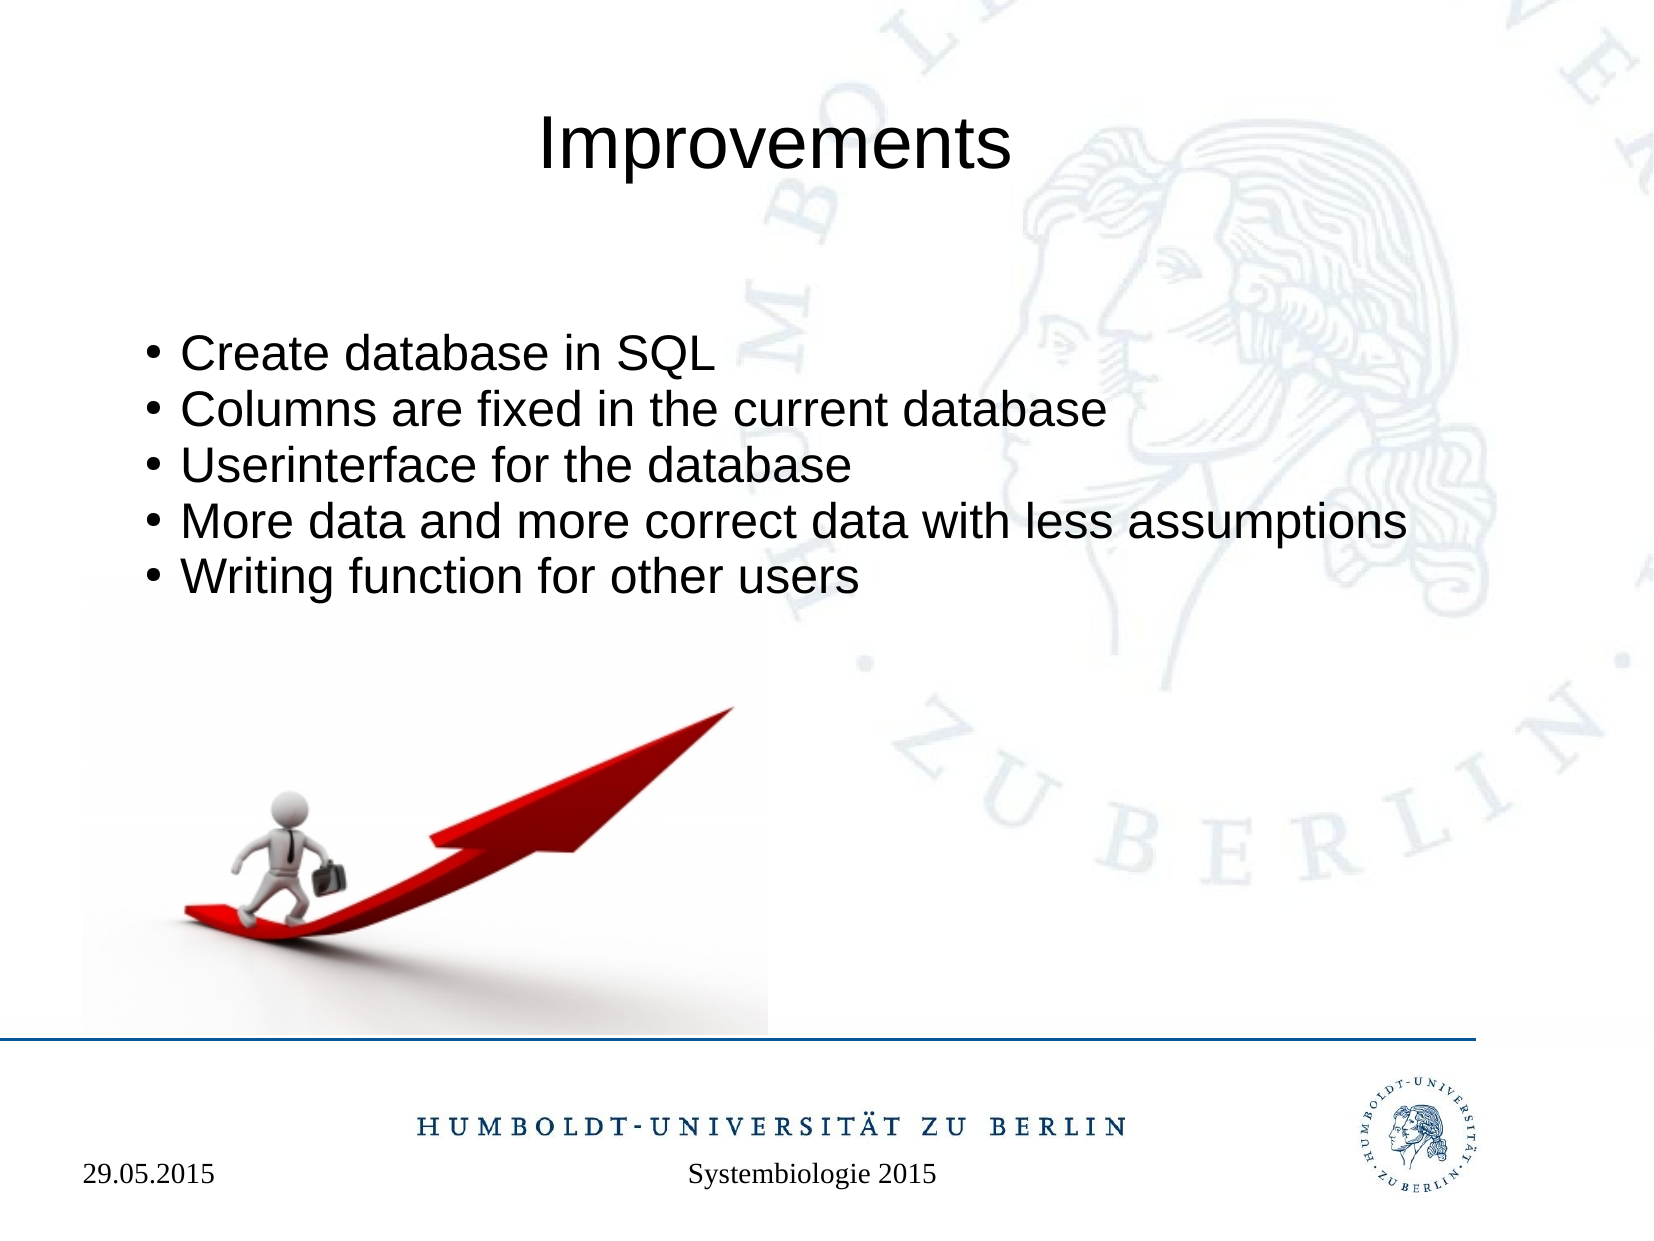

Improvements
Create database in SQL
Columns are fixed in the current database
Userinterface for the database
More data and more correct data with less assumptions
Writing function for other users